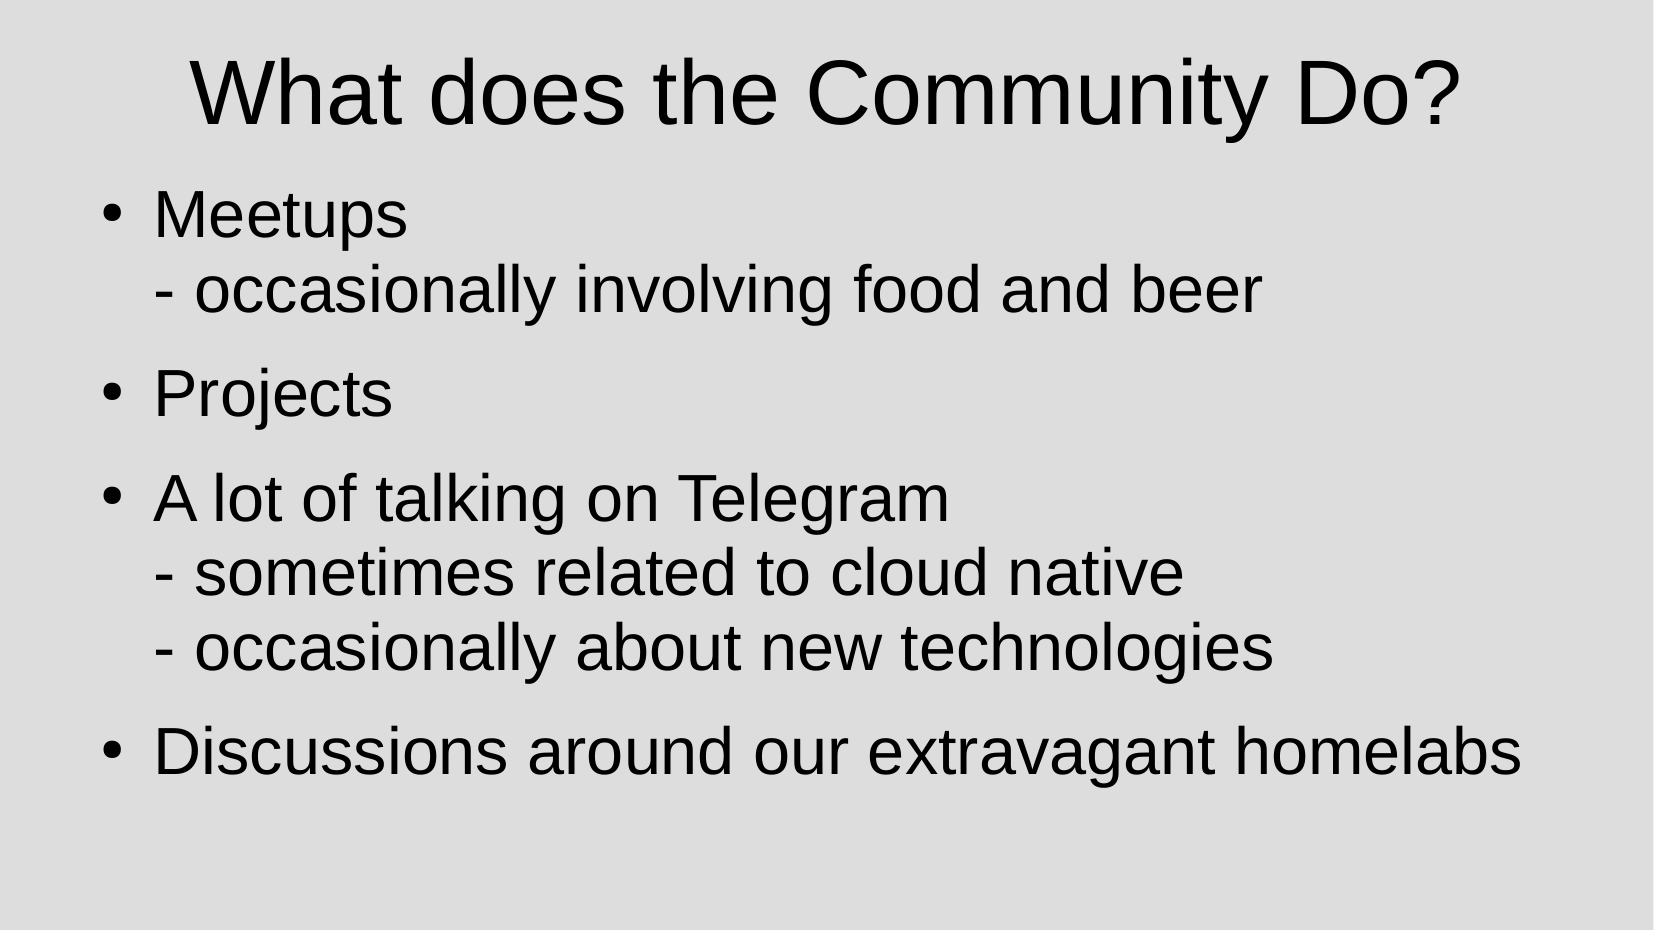

# What does the Community Do?
Meetups
- occasionally involving food and beer
Projects
A lot of talking on Telegram
- sometimes related to cloud native
- occasionally about new technologies
Discussions around our extravagant homelabs